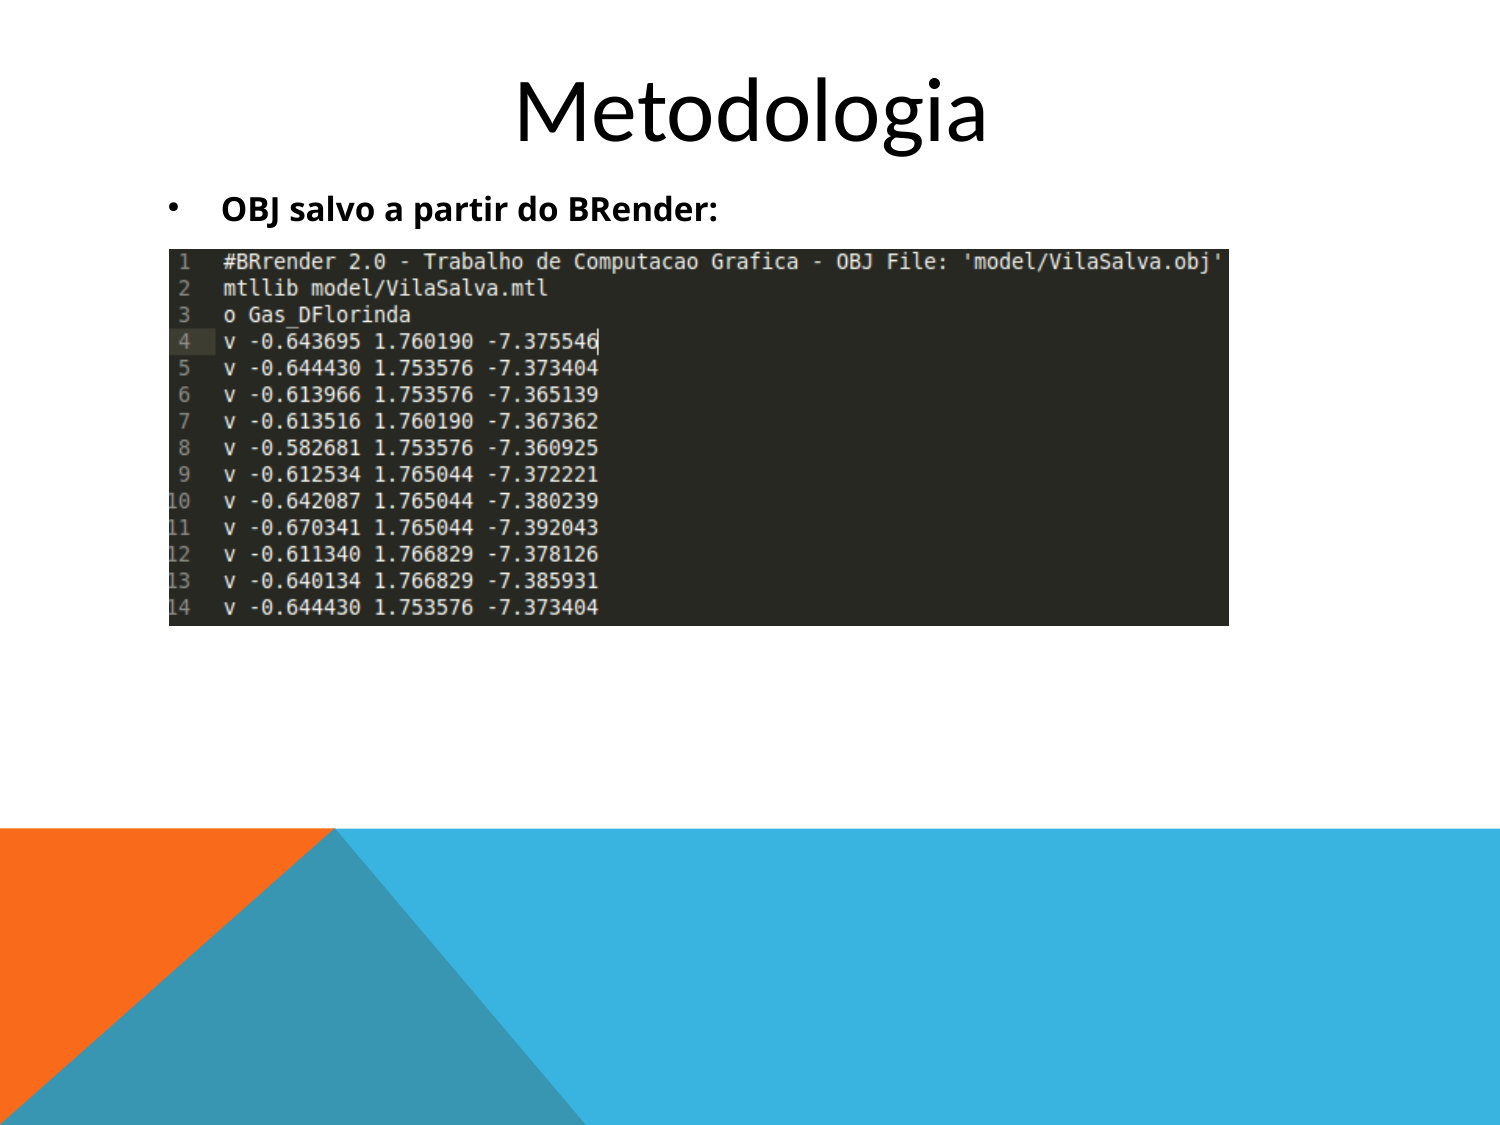

# Metodologia
OBJ salvo a partir do BRender: